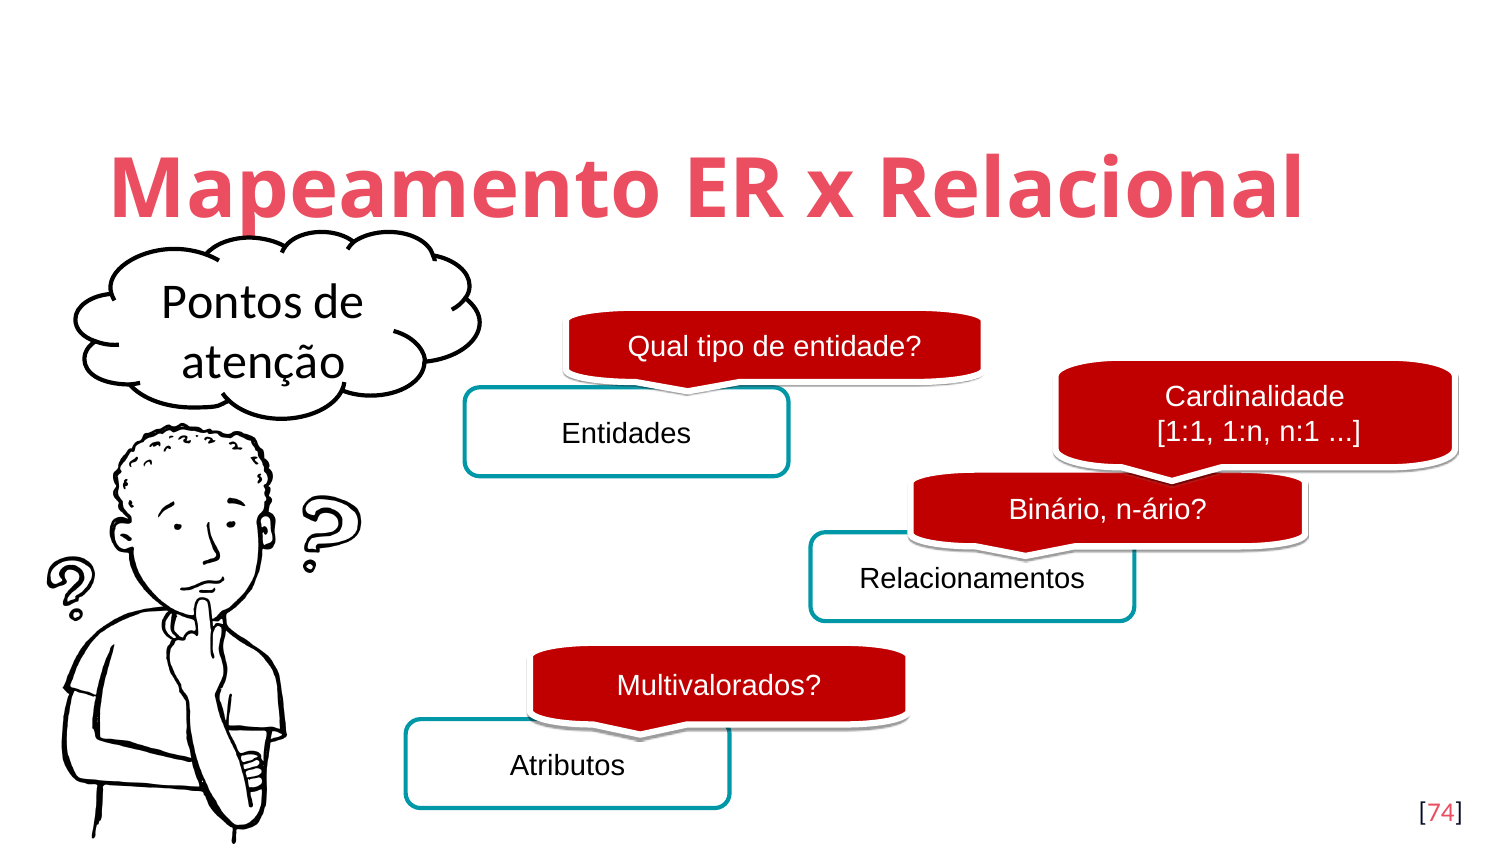

Mapeamento ER x Relacional
Pontos de atenção
Qual tipo de entidade?
Entidades
Cardinalidade
 [1:1, 1:n, n:1 ...]
Binário, n-ário?
Relacionamentos
Multivalorados?
Atributos